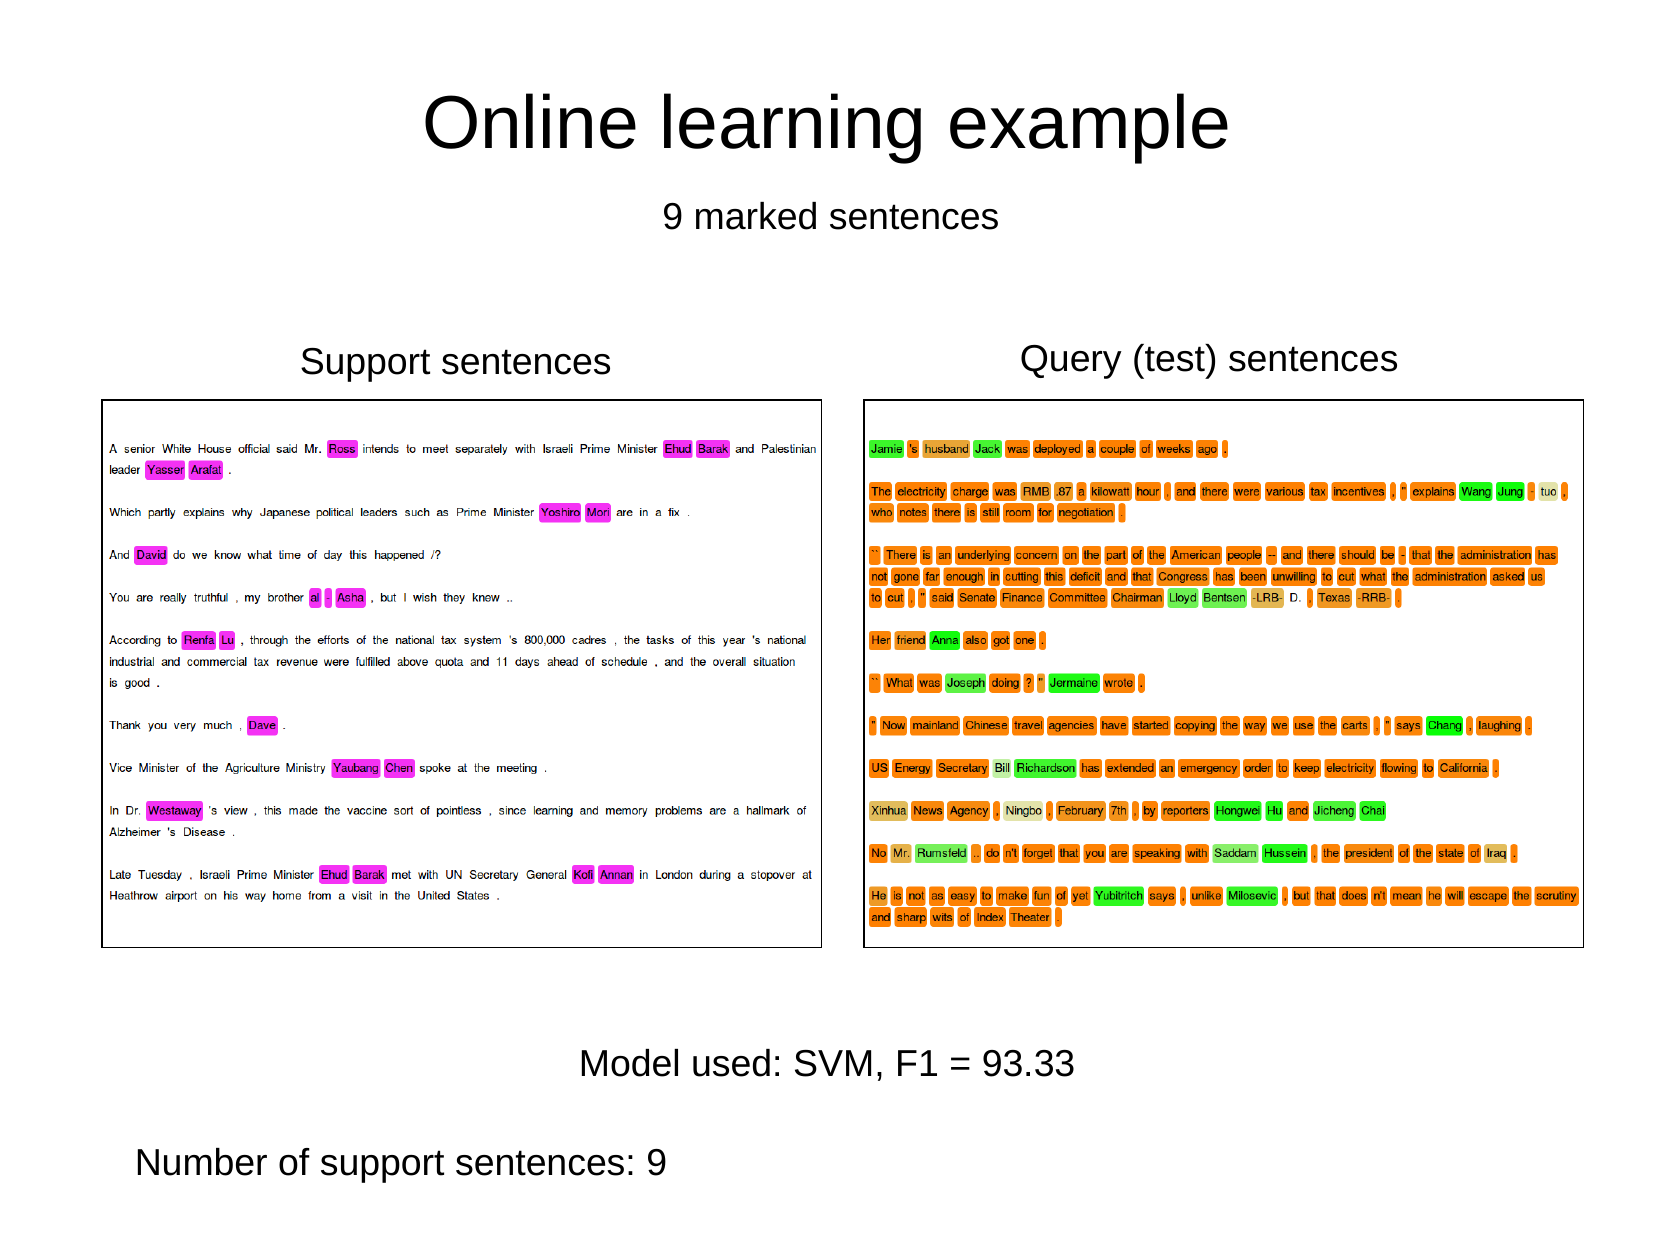

# Online learning example
9 marked sentences
Query (test) sentences
Support sentences
Model used: SVM, F1 = 93.33
Number of support sentences: 9